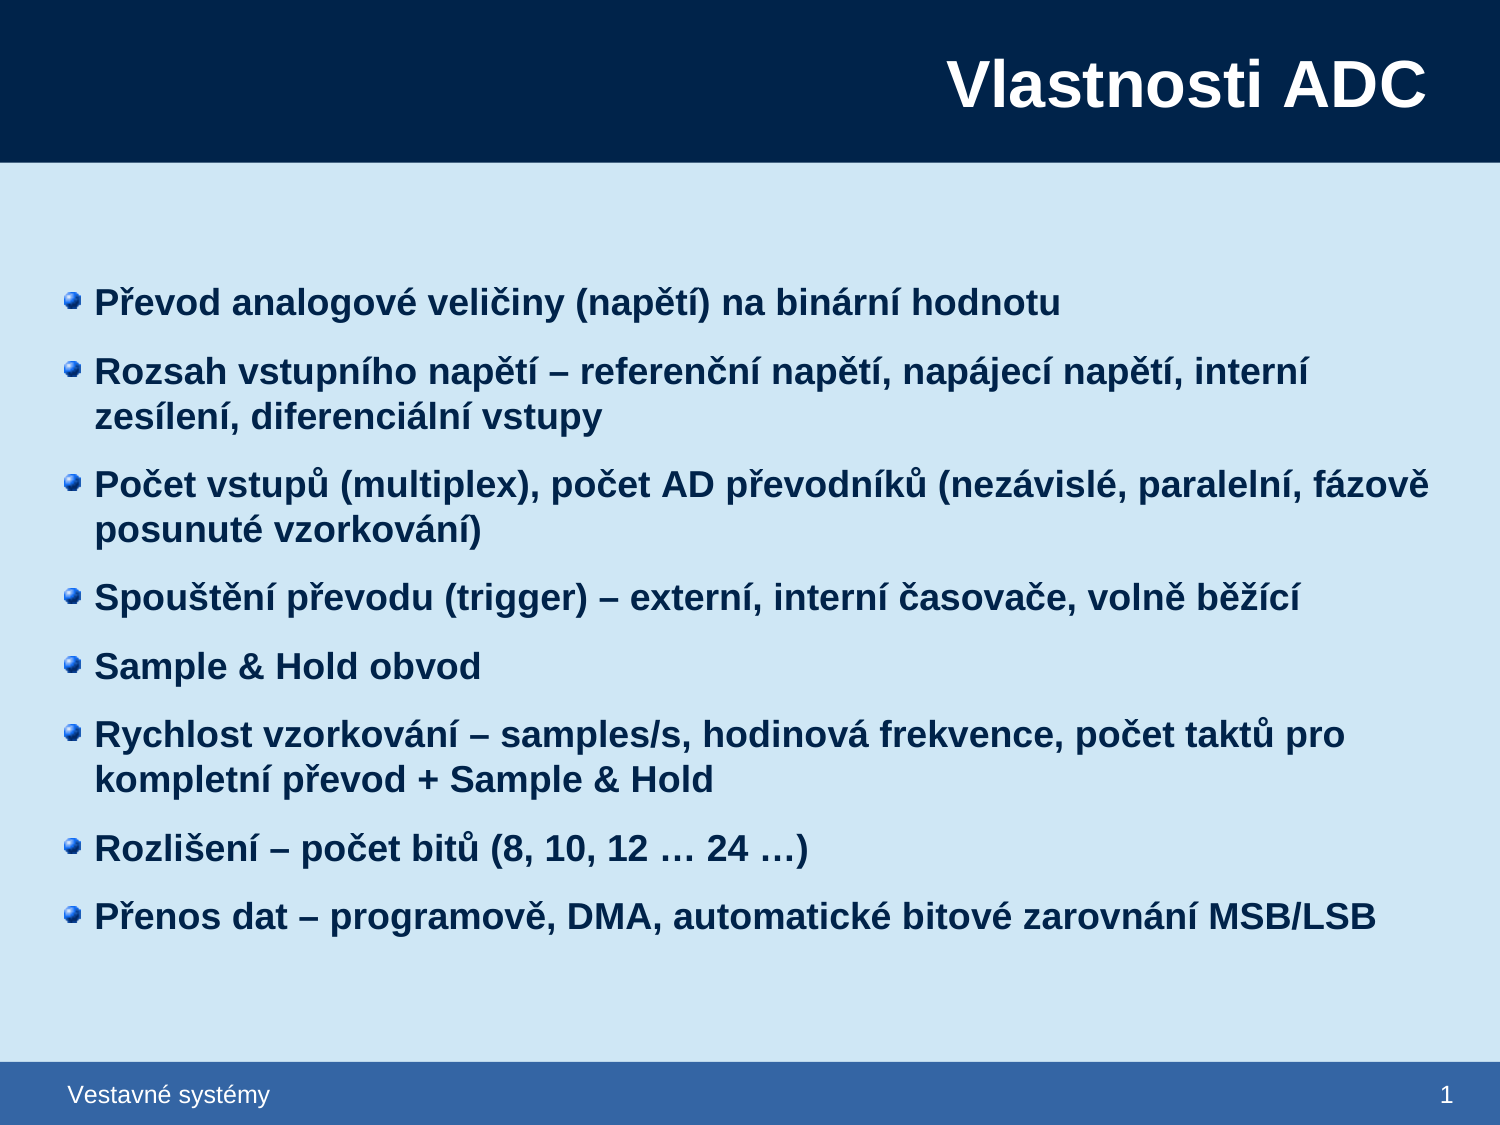

# Vlastnosti ADC
Převod analogové veličiny (napětí) na binární hodnotu
Rozsah vstupního napětí – referenční napětí, napájecí napětí, interní zesílení, diferenciální vstupy
Počet vstupů (multiplex), počet AD převodníků (nezávislé, paralelní, fázově posunuté vzorkování)
Spouštění převodu (trigger) – externí, interní časovače, volně běžící
Sample & Hold obvod
Rychlost vzorkování – samples/s, hodinová frekvence, počet taktů pro kompletní převod + Sample & Hold
Rozlišení – počet bitů (8, 10, 12 … 24 …)
Přenos dat – programově, DMA, automatické bitové zarovnání MSB/LSB